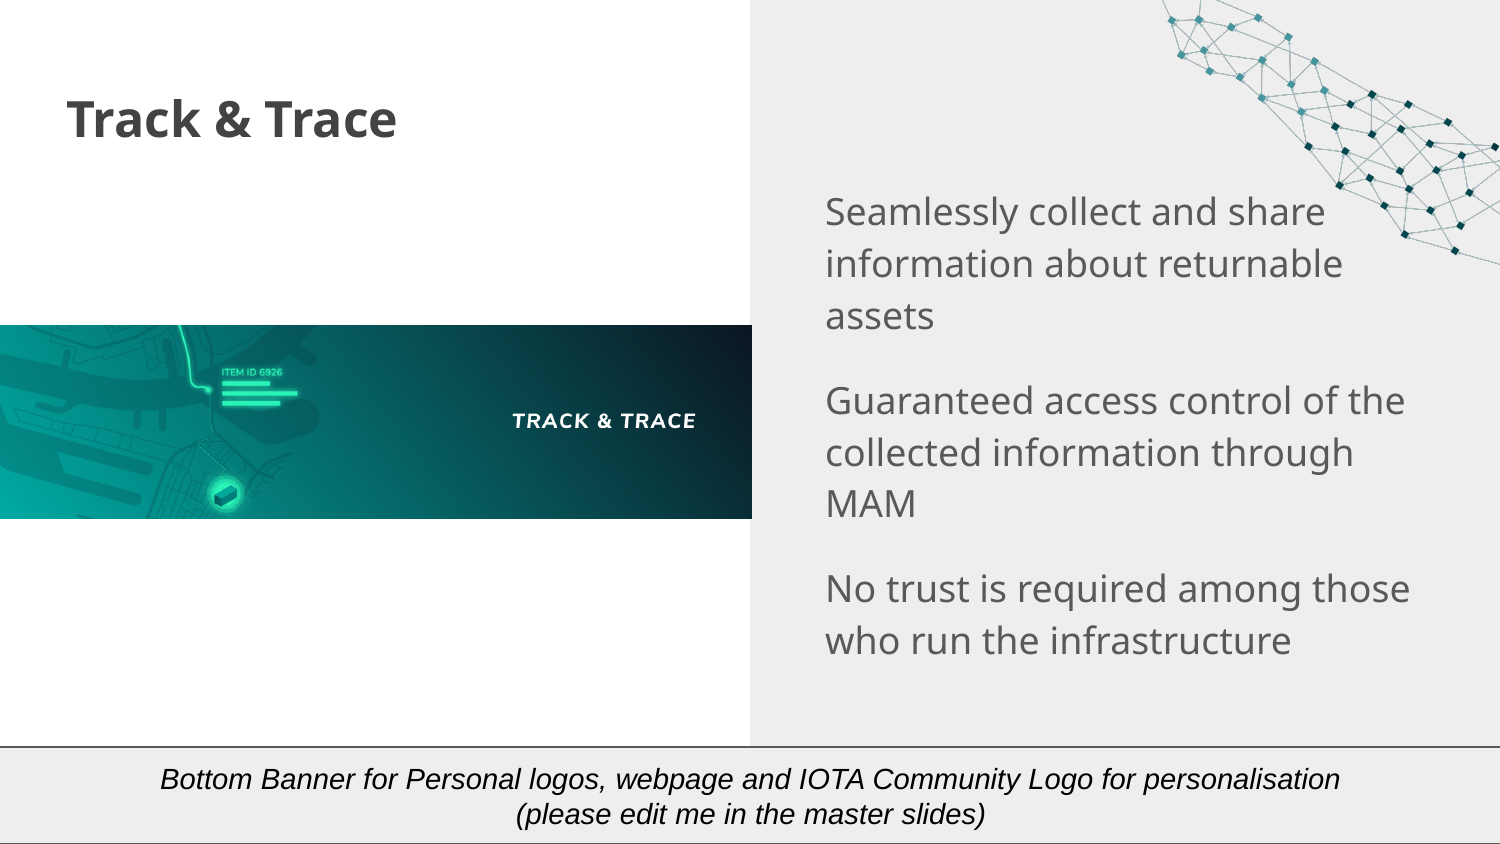

# Track & Trace
Seamlessly collect and share information about returnable assets
Guaranteed access control of the collected information through MAM
No trust is required among those who run the infrastructure